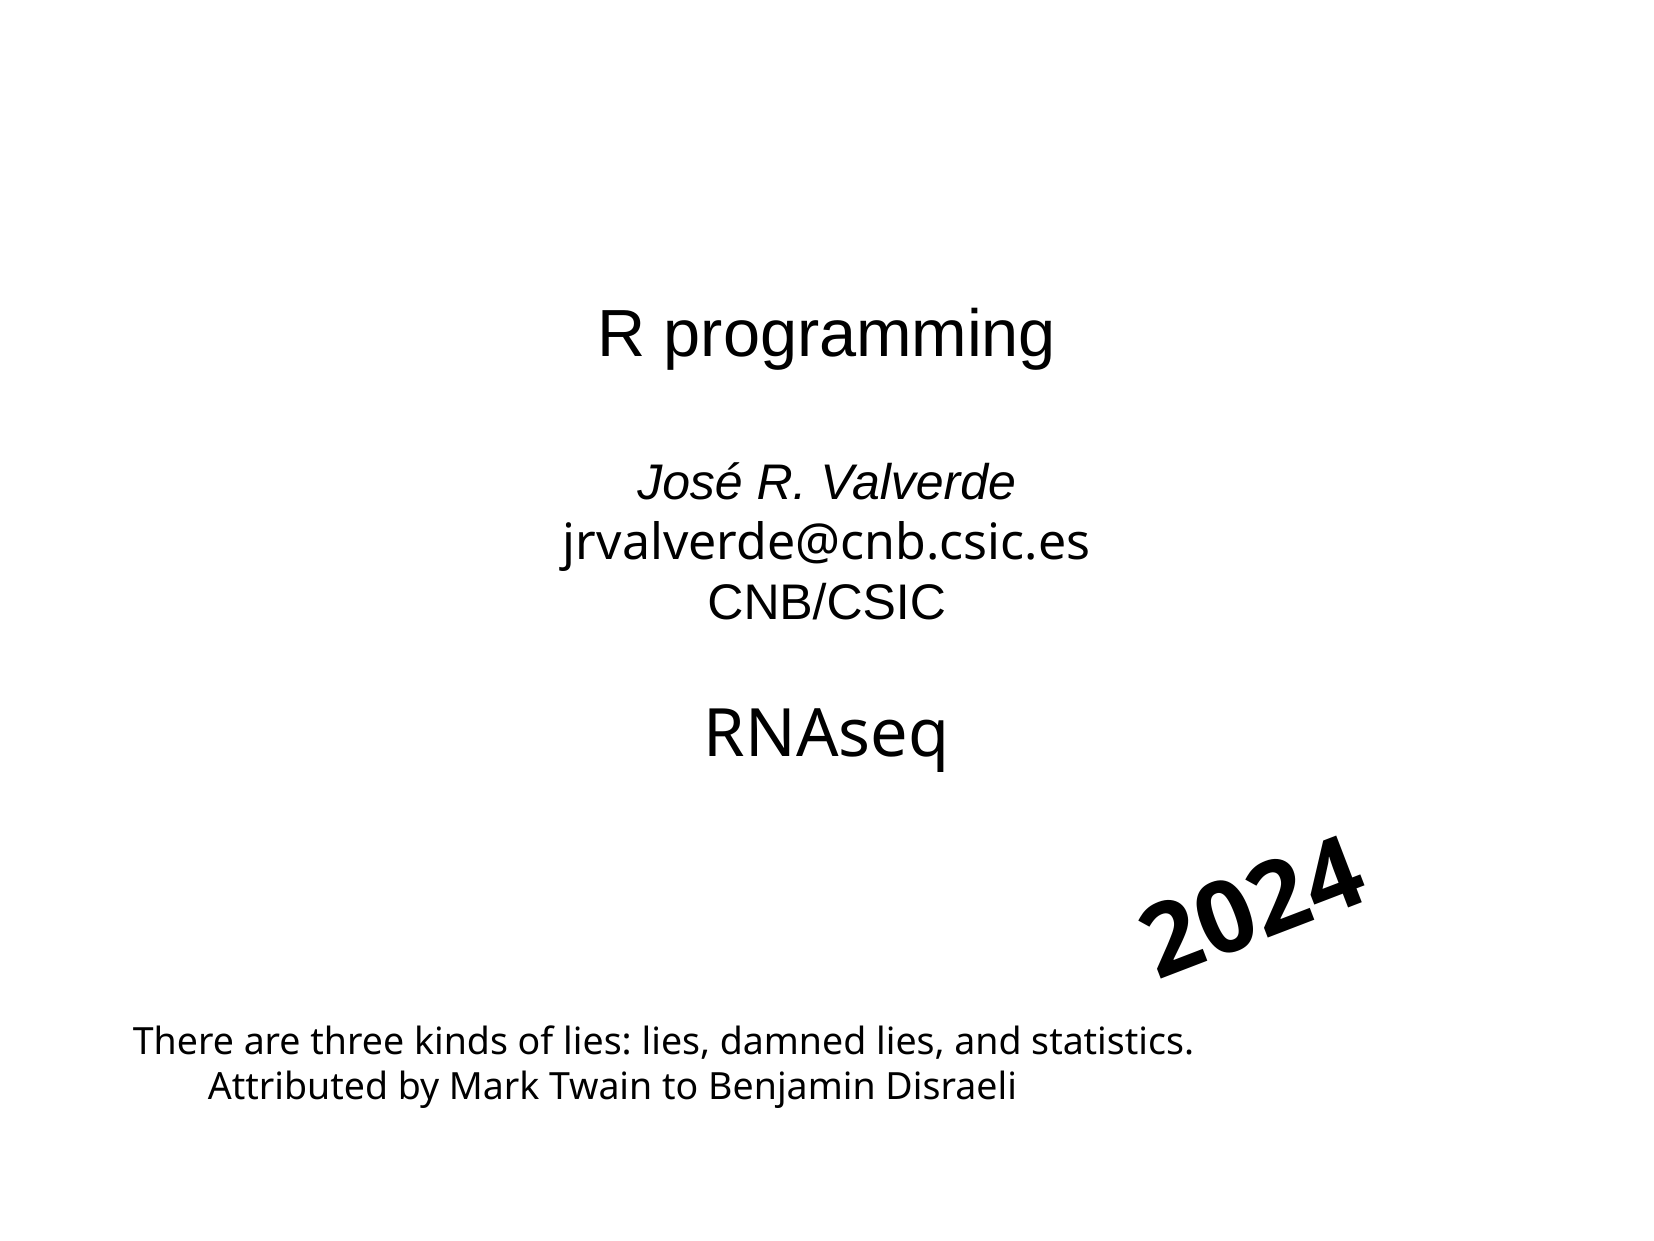

R programming
José R. Valverde
jrvalverde@cnb.csic.es
CNB/CSIC
RNAseq
2024
There are three kinds of lies: lies, damned lies, and statistics.
	Attributed by Mark Twain to Benjamin Disraeli